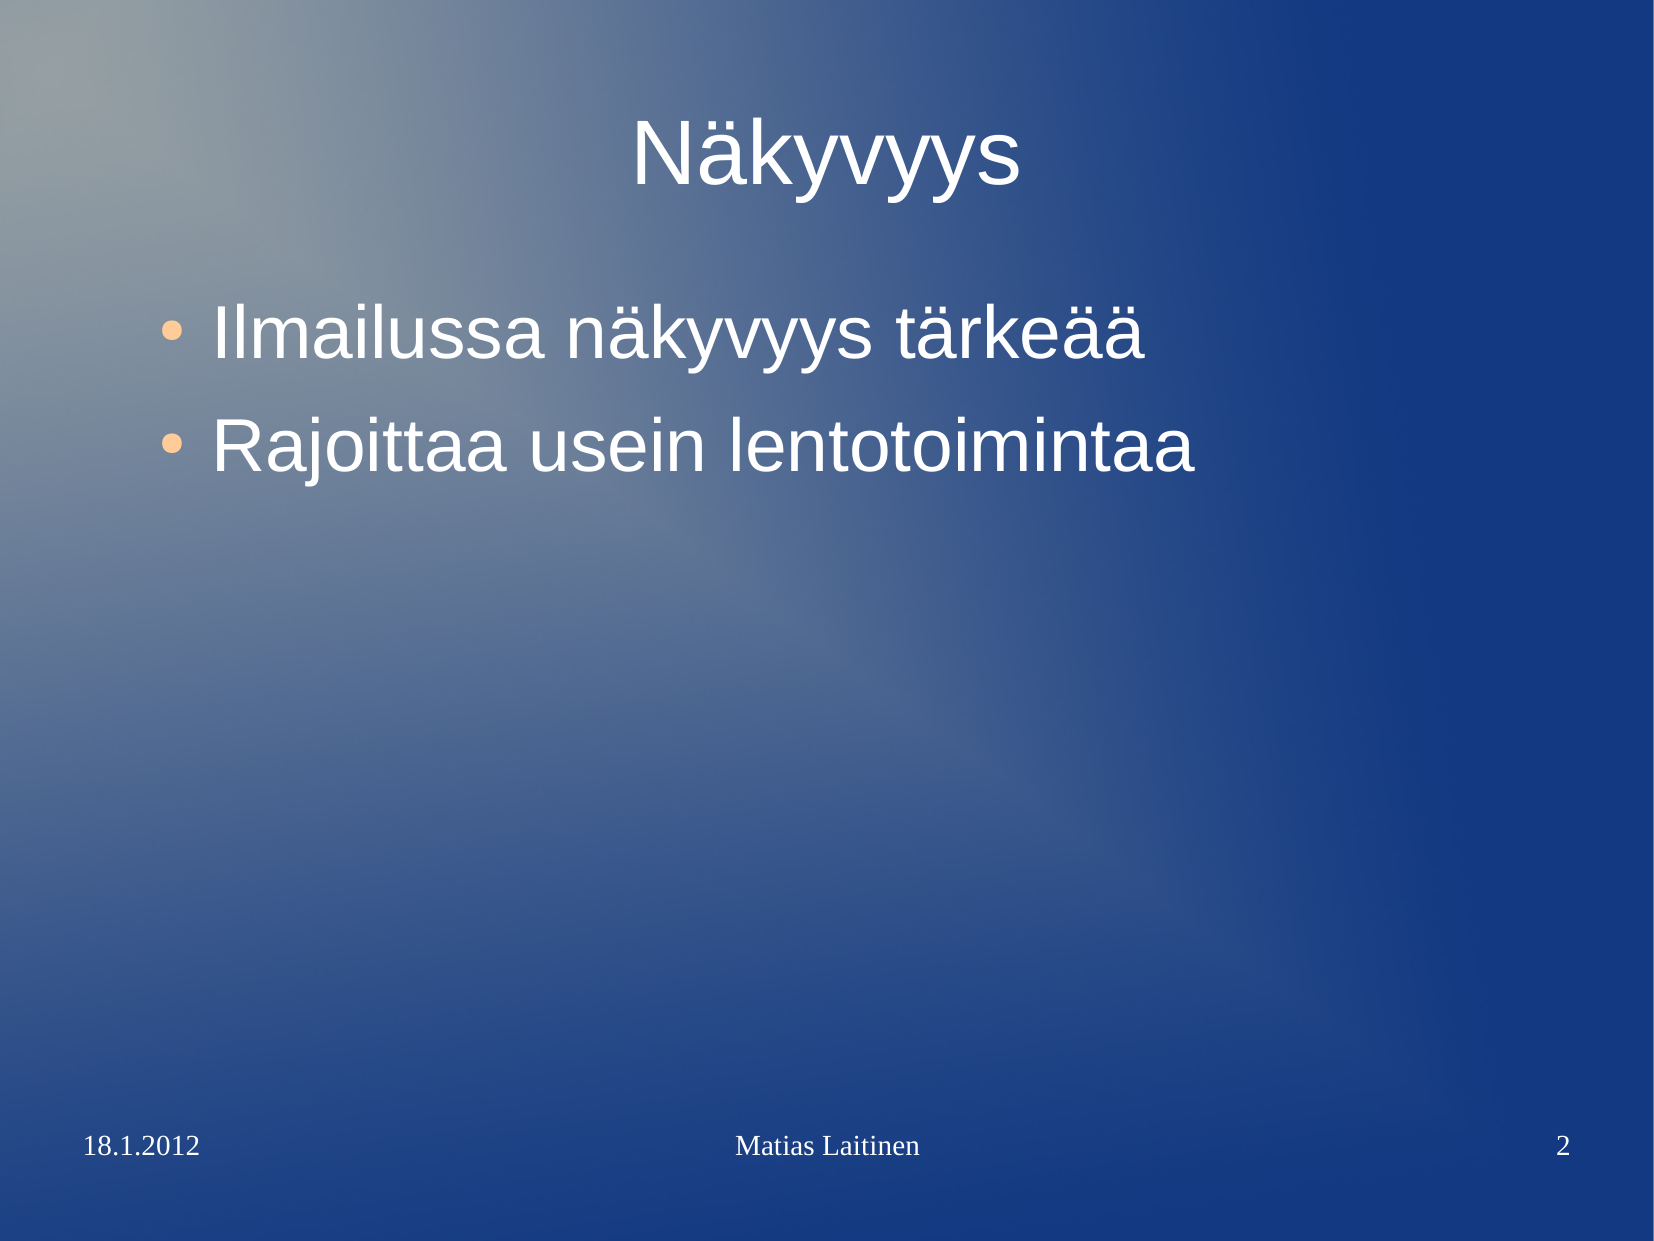

# Näkyvyys
Ilmailussa näkyvyys tärkeää
Rajoittaa usein lentotoimintaa
18.1.2012
Matias Laitinen
2